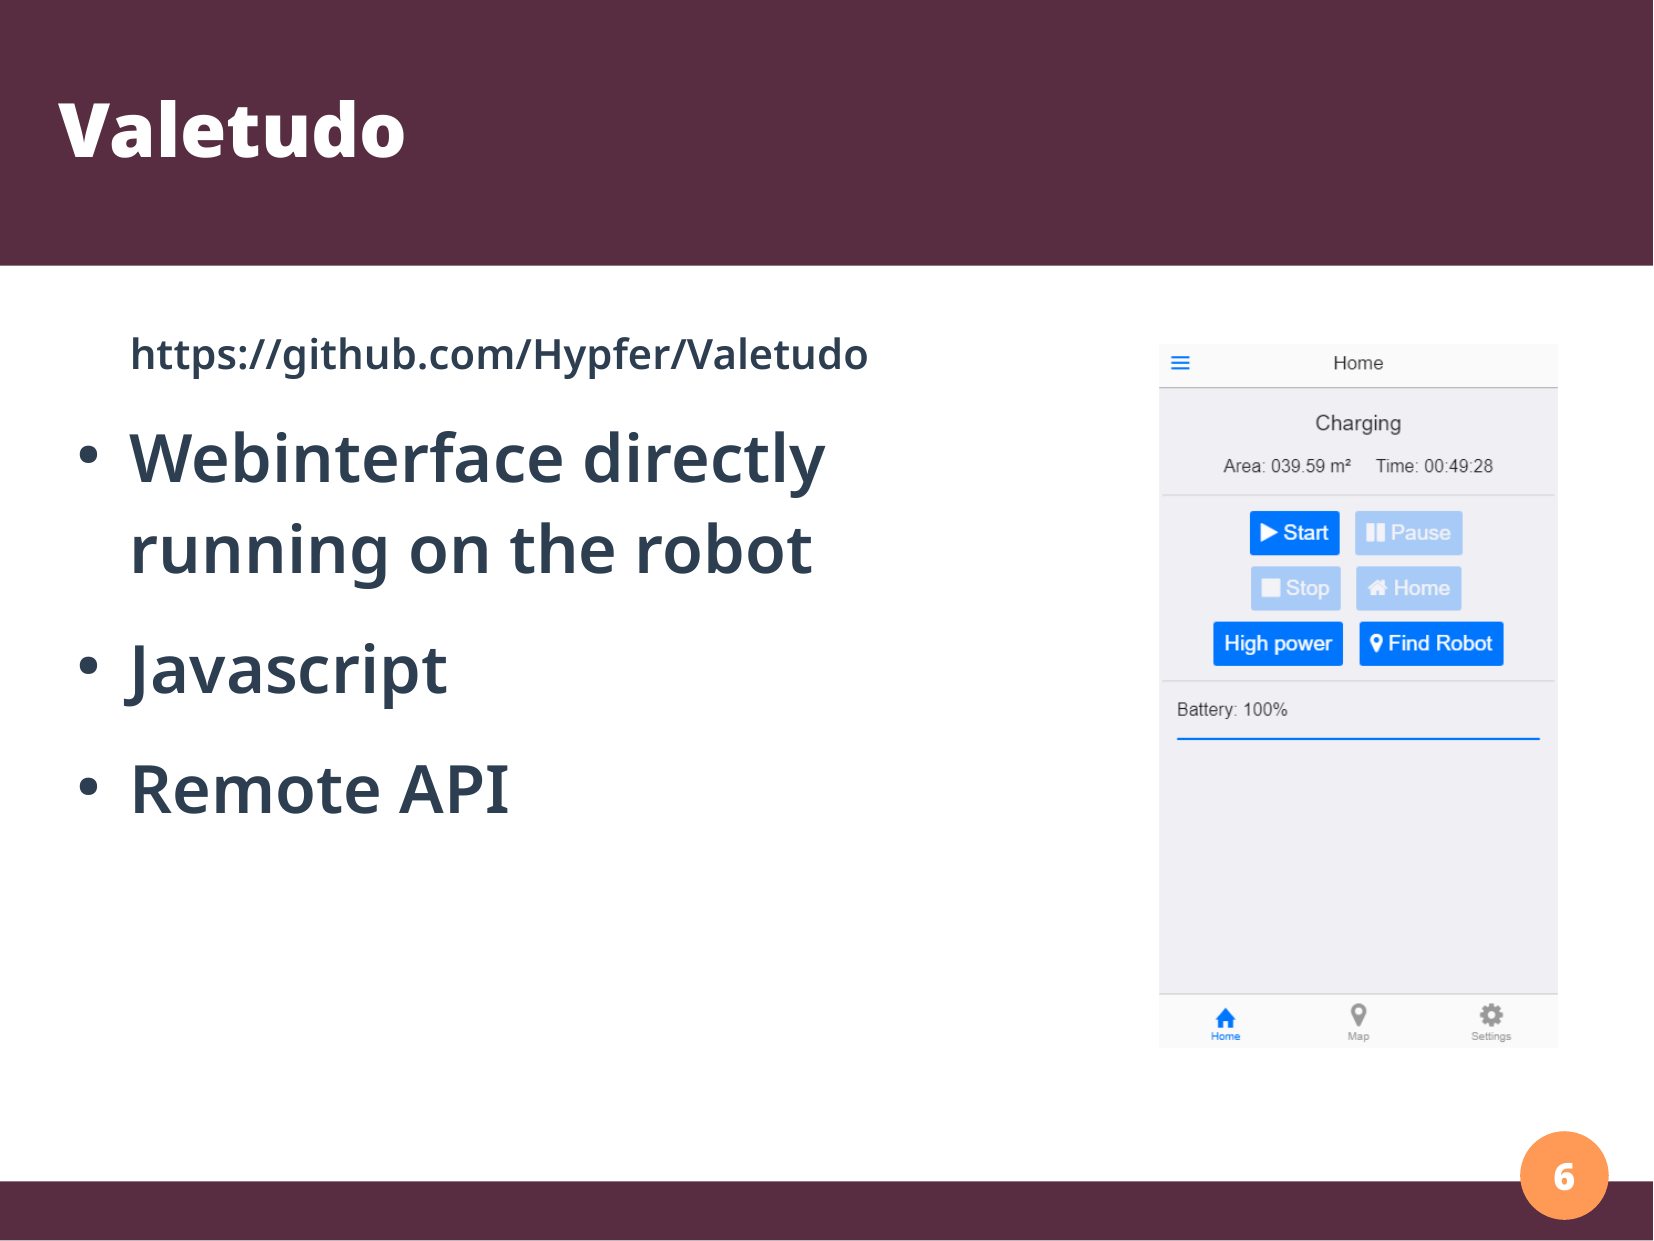

# Valetudo
https://github.com/Hypfer/Valetudo
Webinterface directly
running on the robot
Javascript
Remote API
6